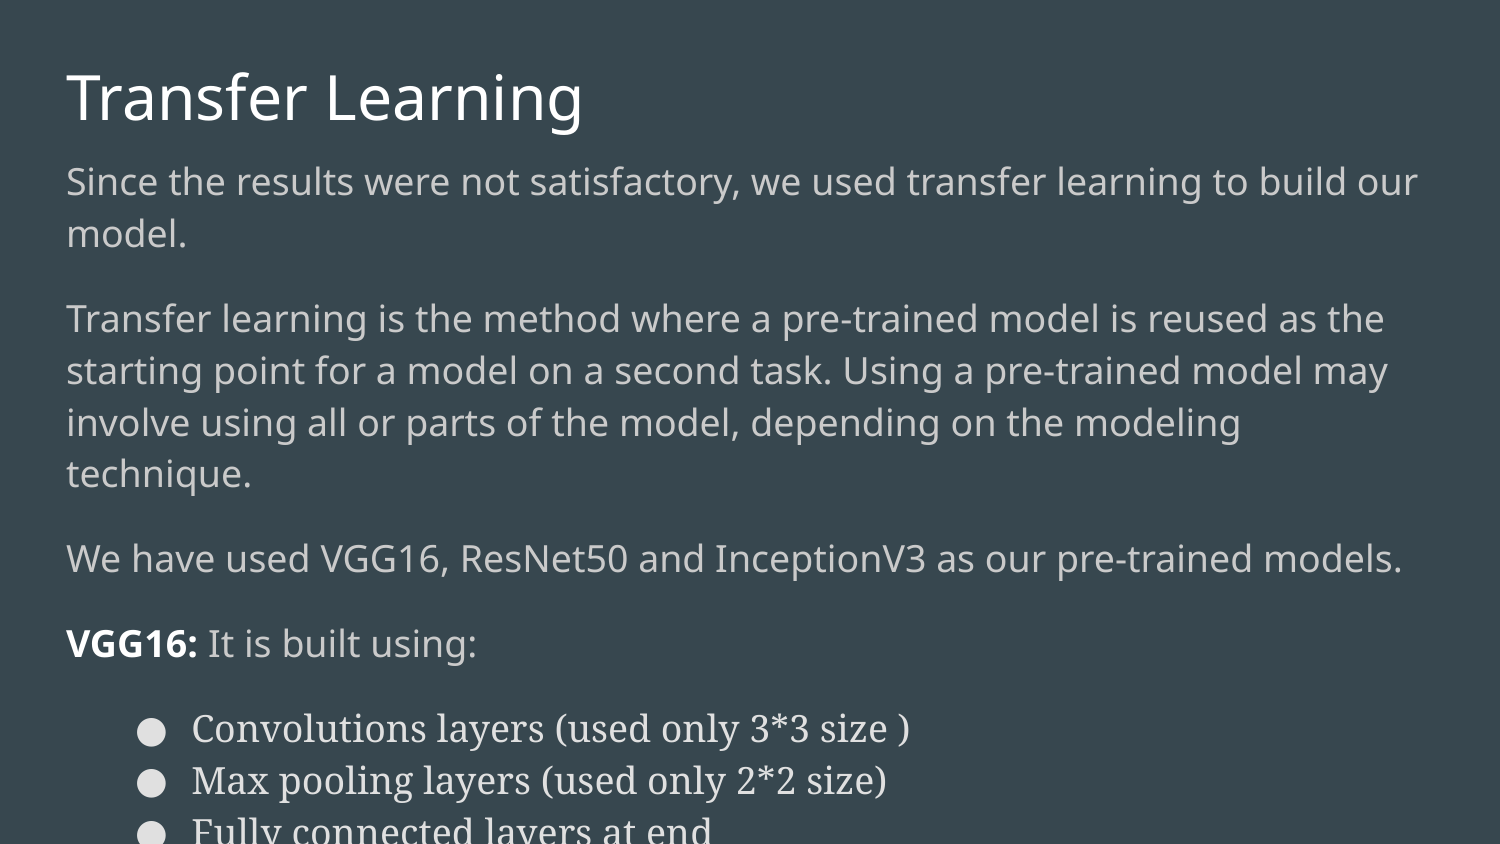

# Transfer Learning
Since the results were not satisfactory, we used transfer learning to build our model.
Transfer learning is the method where a pre-trained model is reused as the starting point for a model on a second task. Using a pre-trained model may involve using all or parts of the model, depending on the modeling technique.
We have used VGG16, ResNet50 and InceptionV3 as our pre-trained models.
VGG16: It is built using:
Convolutions layers (used only 3*3 size )
Max pooling layers (used only 2*2 size)
Fully connected layers at end
Total 16 layers